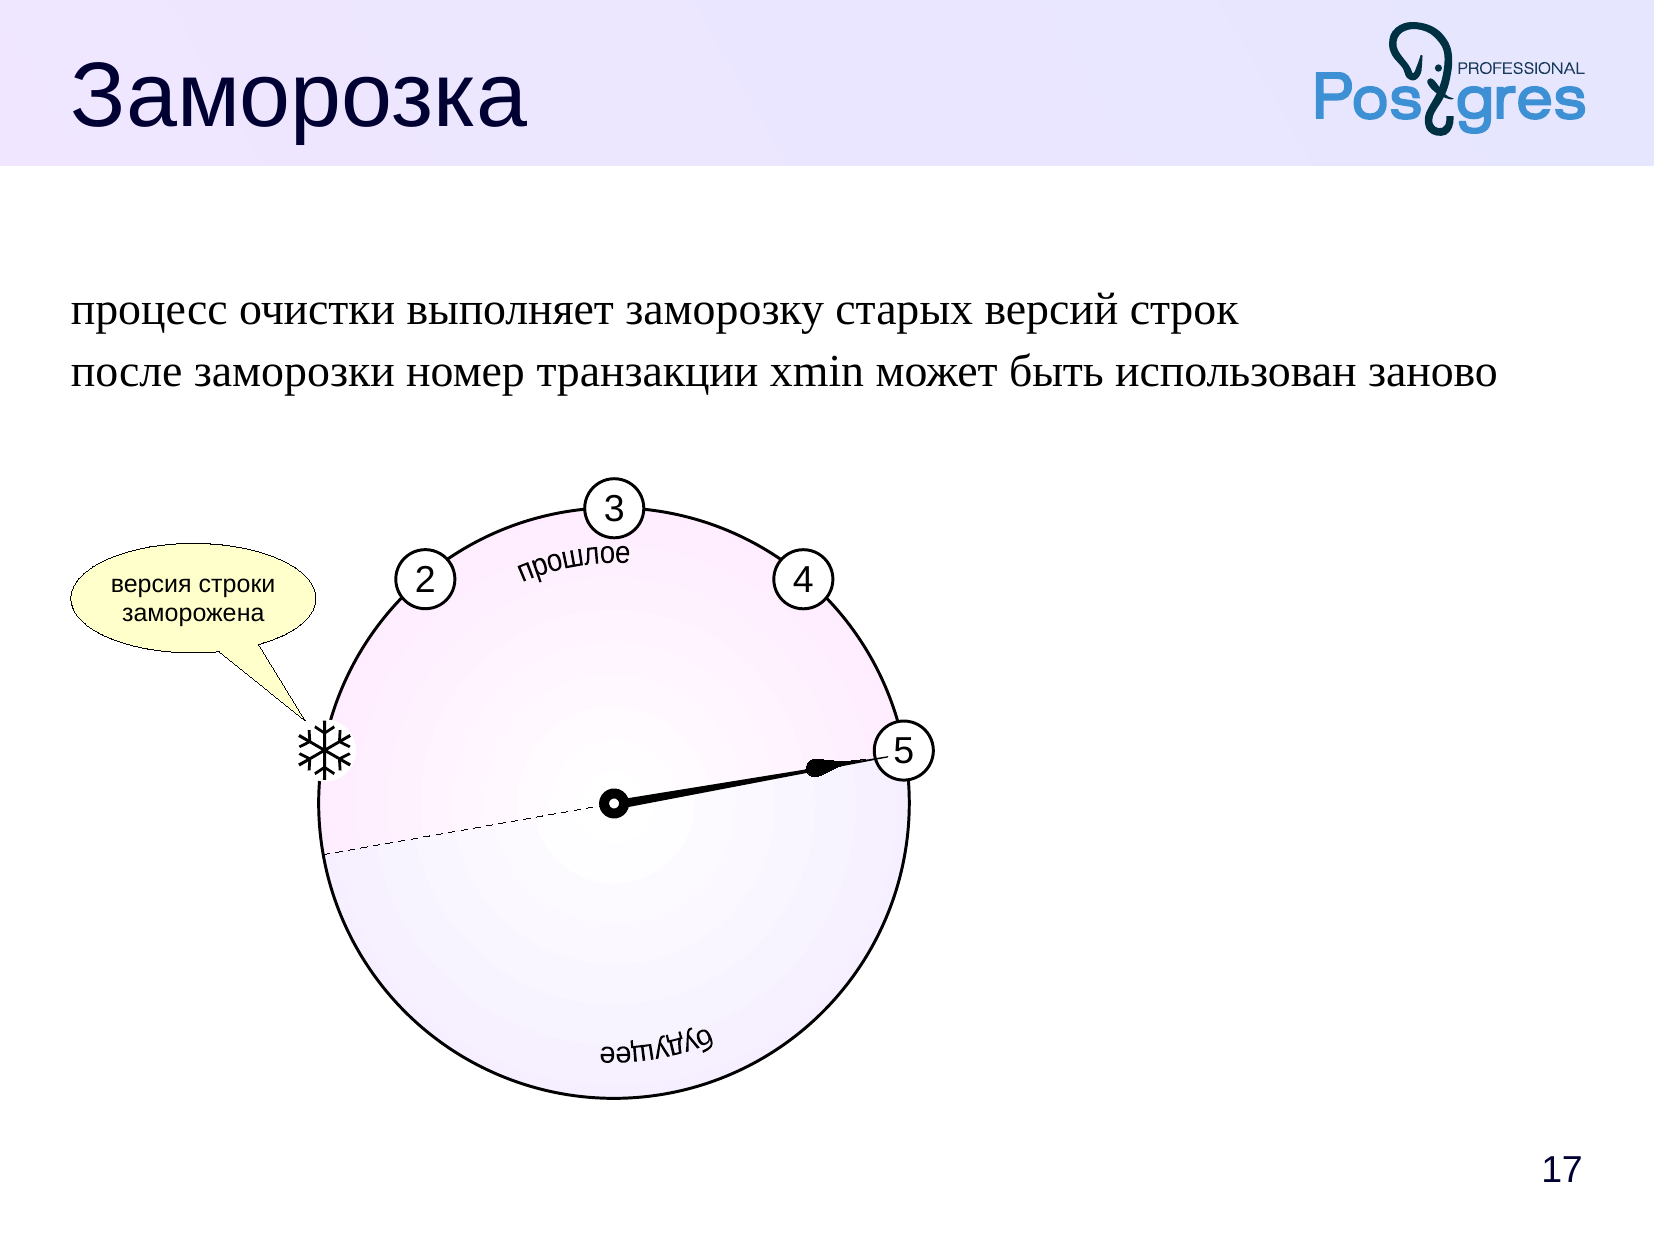

# Заморозка
процесс очистки выполняет заморозку старых версий строк
после заморозки номер транзакции xmin может быть использован заново
3
будущее
версия строки
заморожена
прошлое
2
4
5